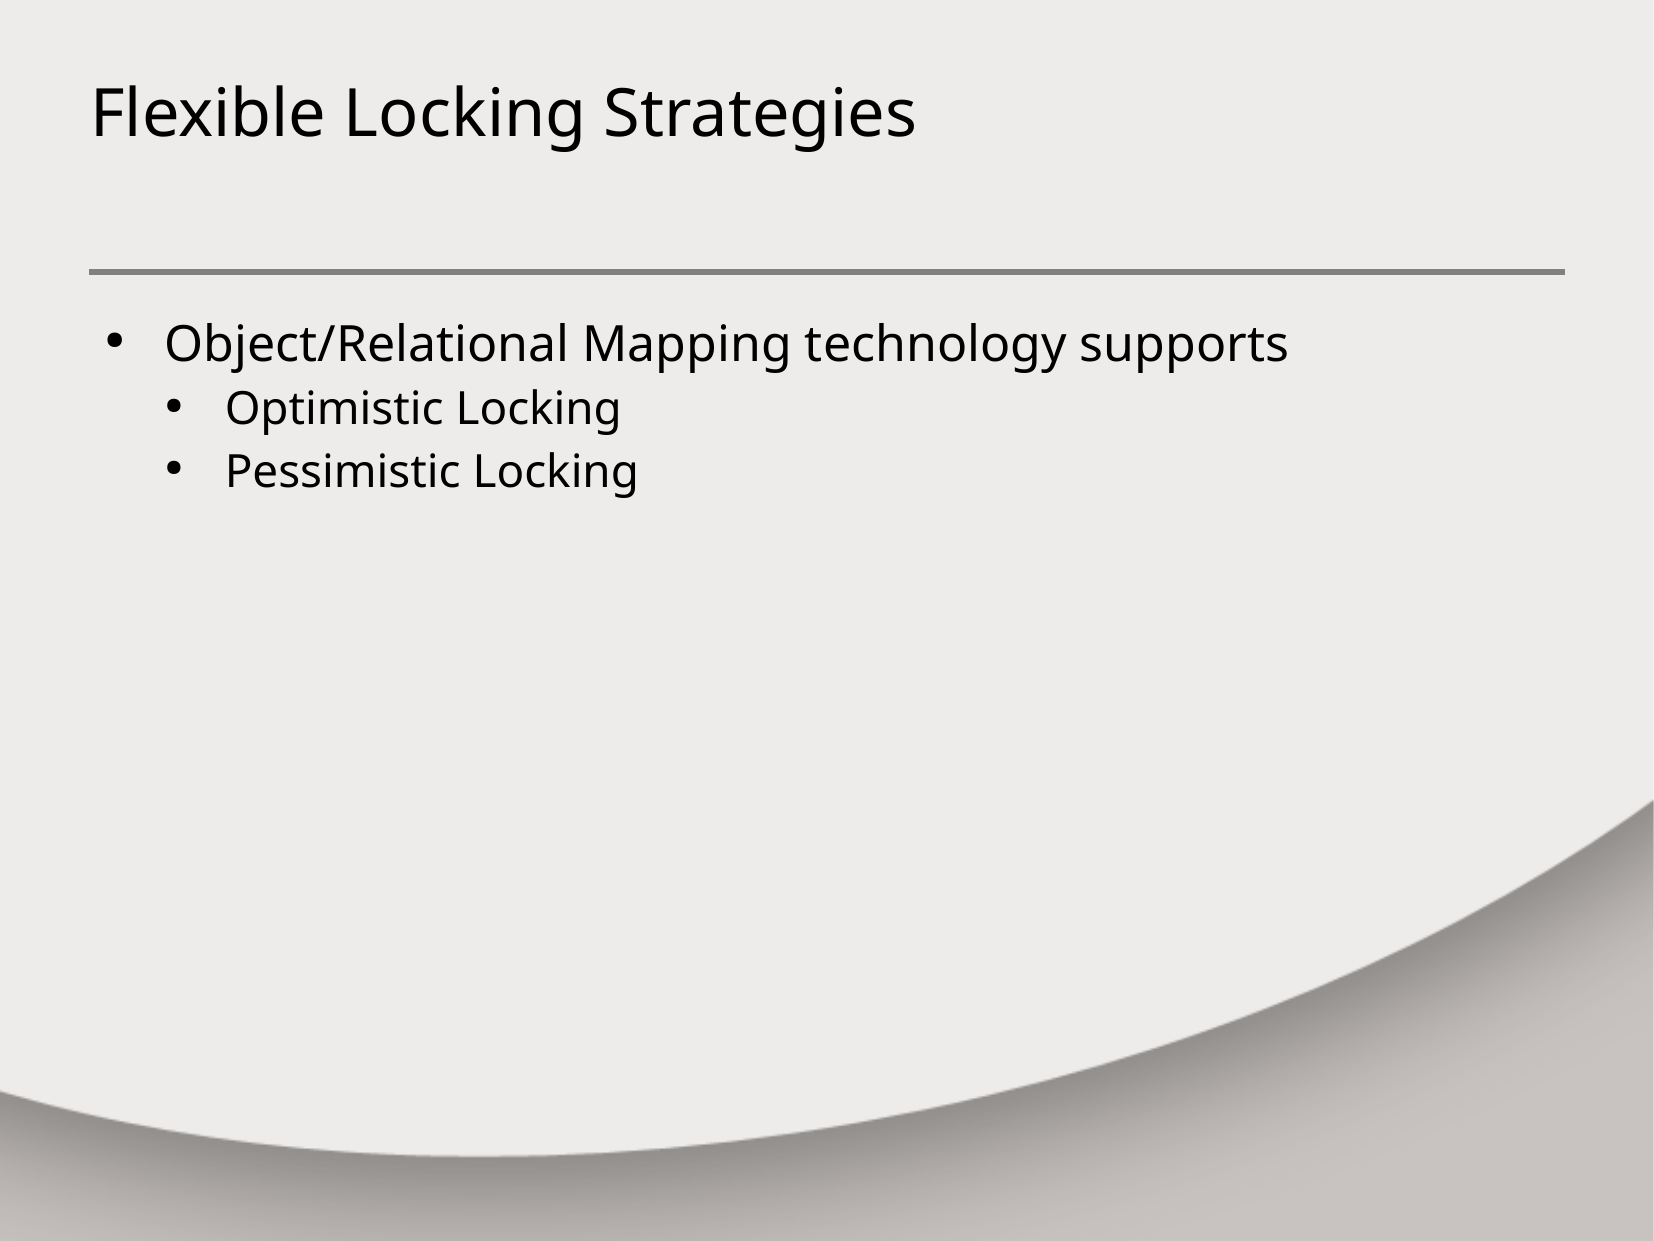

# Flexible Locking Strategies
Object/Relational Mapping technology supports
Optimistic Locking
Pessimistic Locking